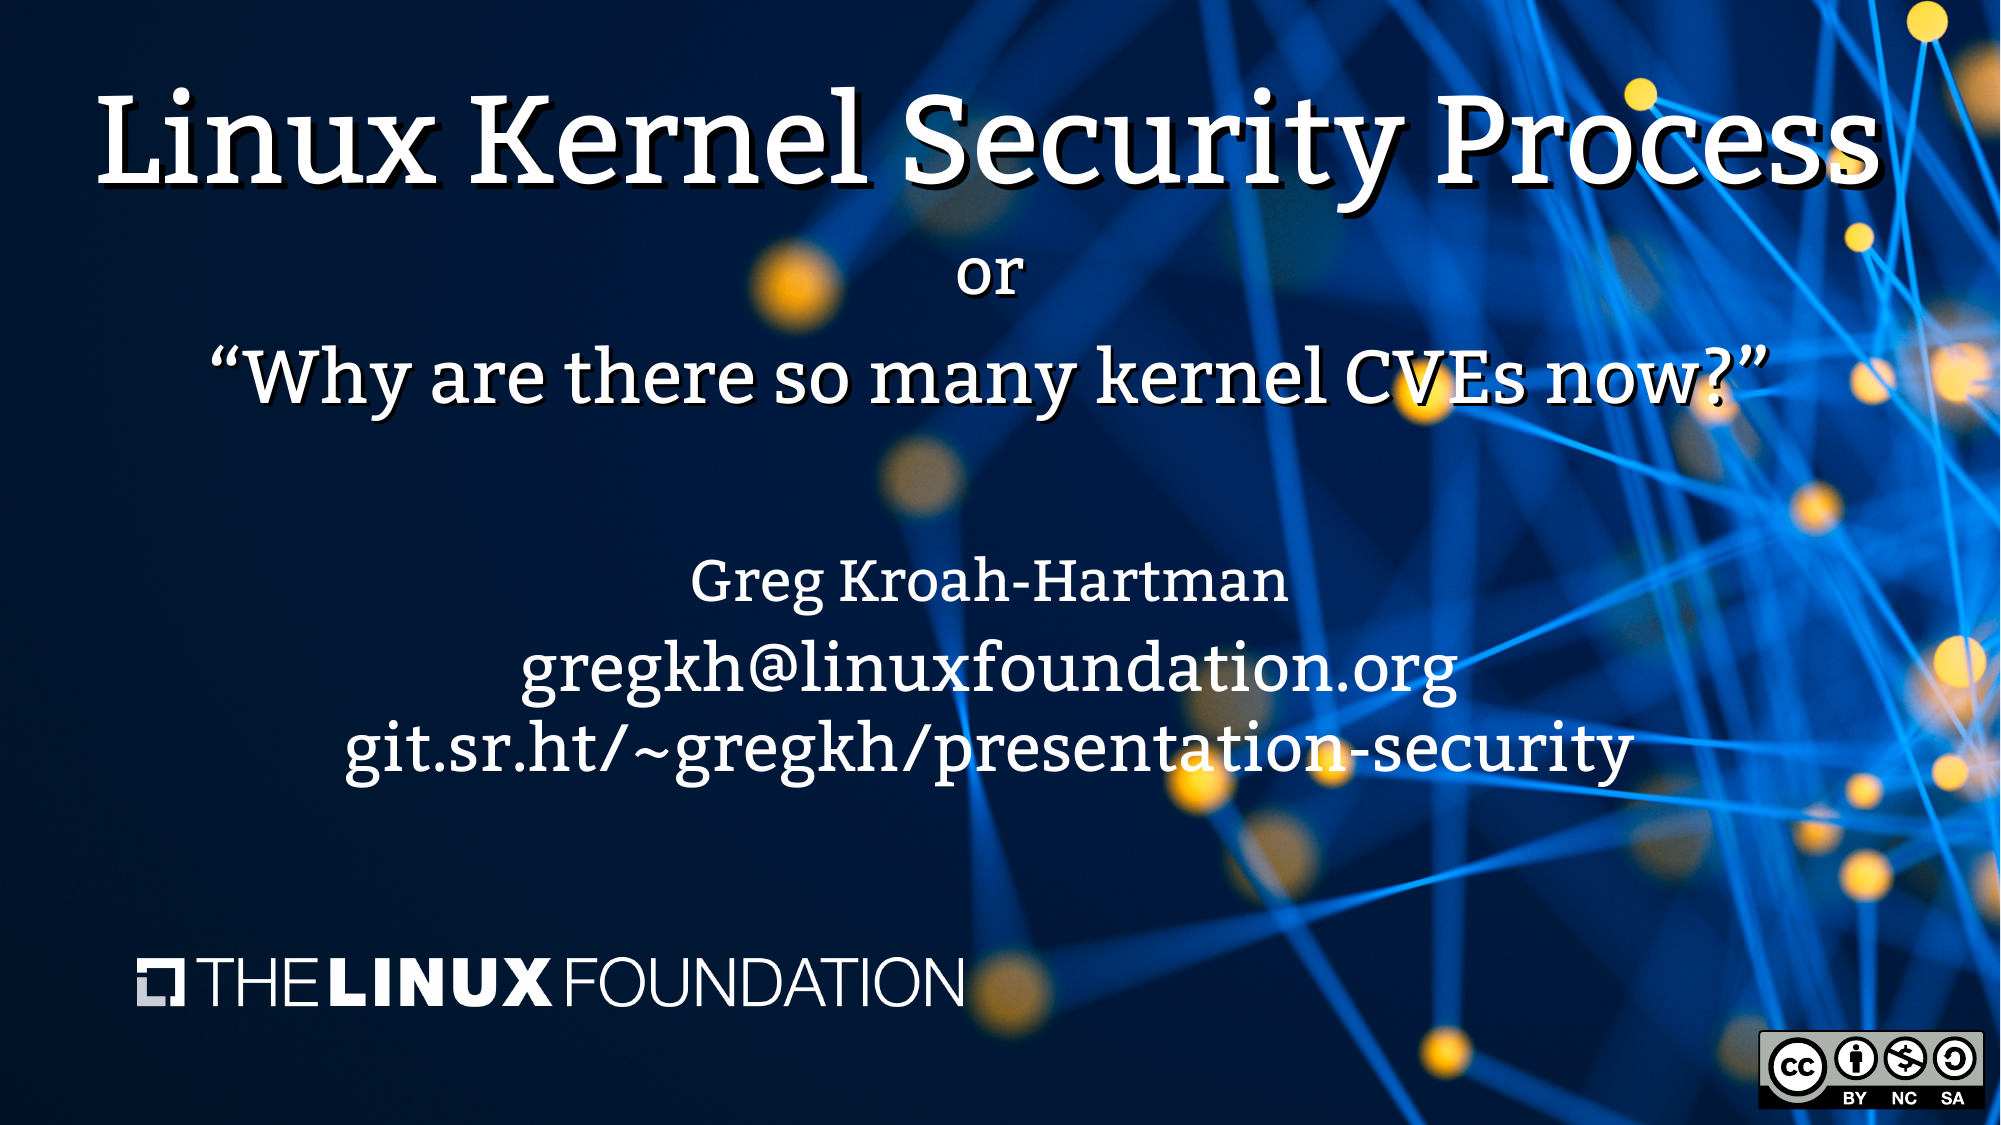

# Linux Kernel Security Process
or
“Why are there so many kernel CVEs now?”
Greg Kroah-Hartman
gregkh@linuxfoundation.org
git.sr.ht/~gregkh/presentation-security